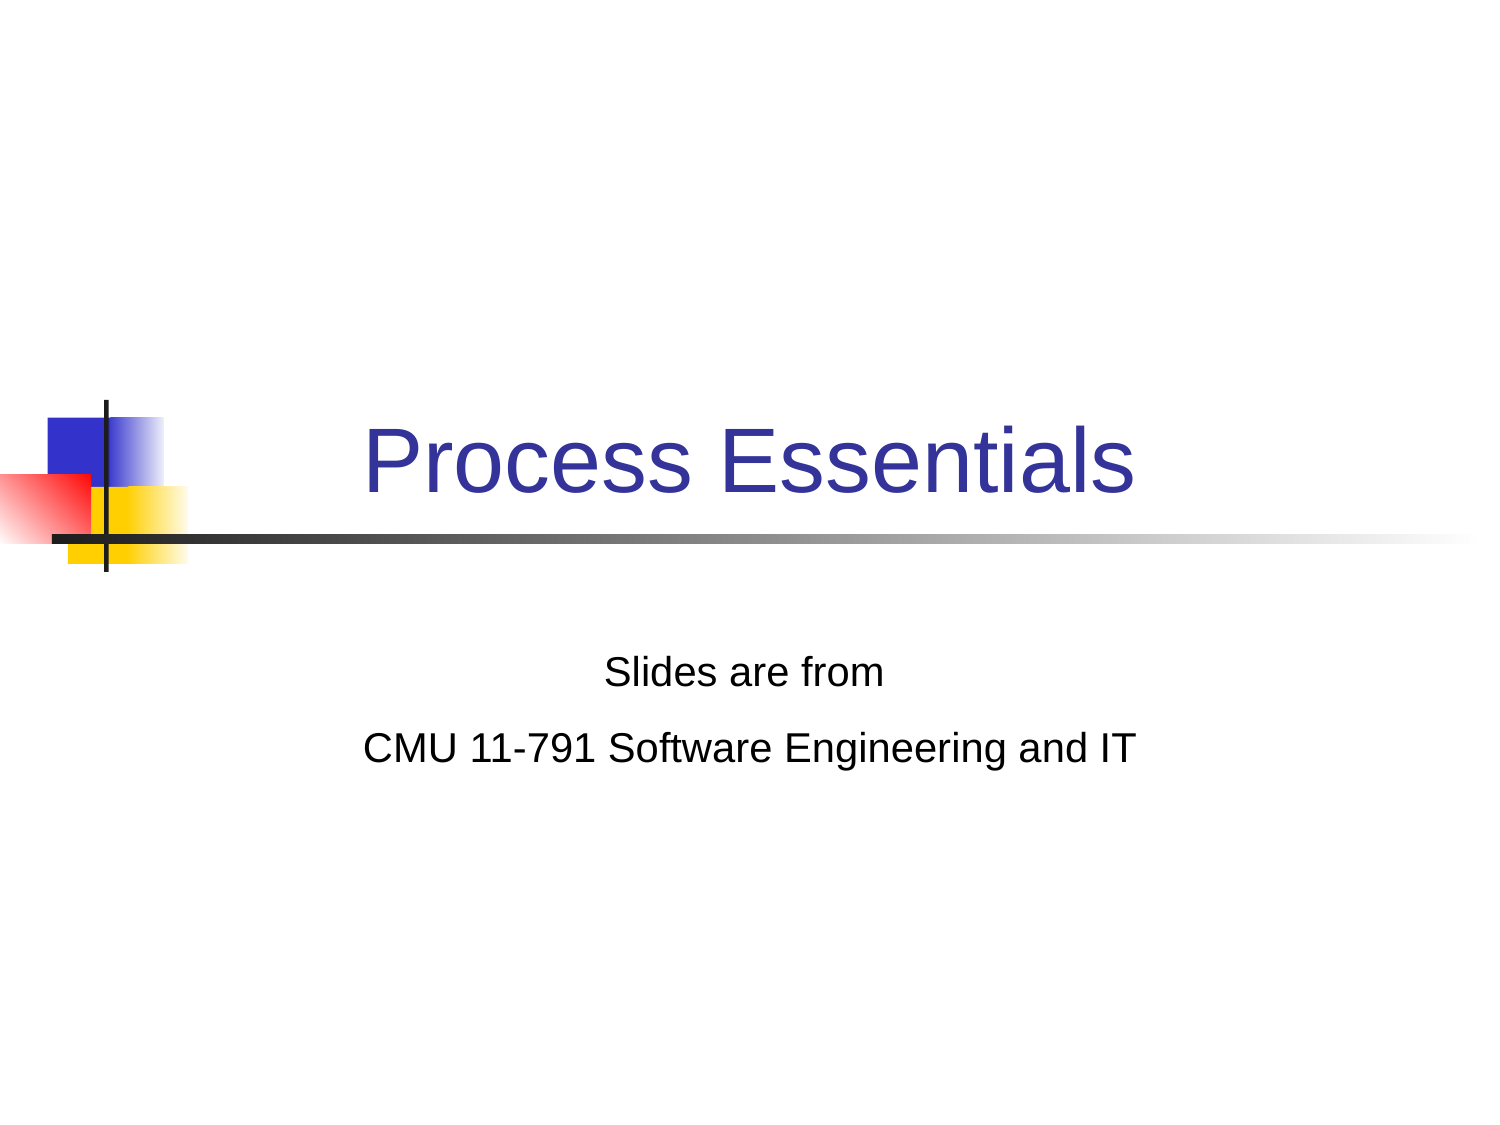

# Process Essentials
Slides are from
CMU 11-791 Software Engineering and IT